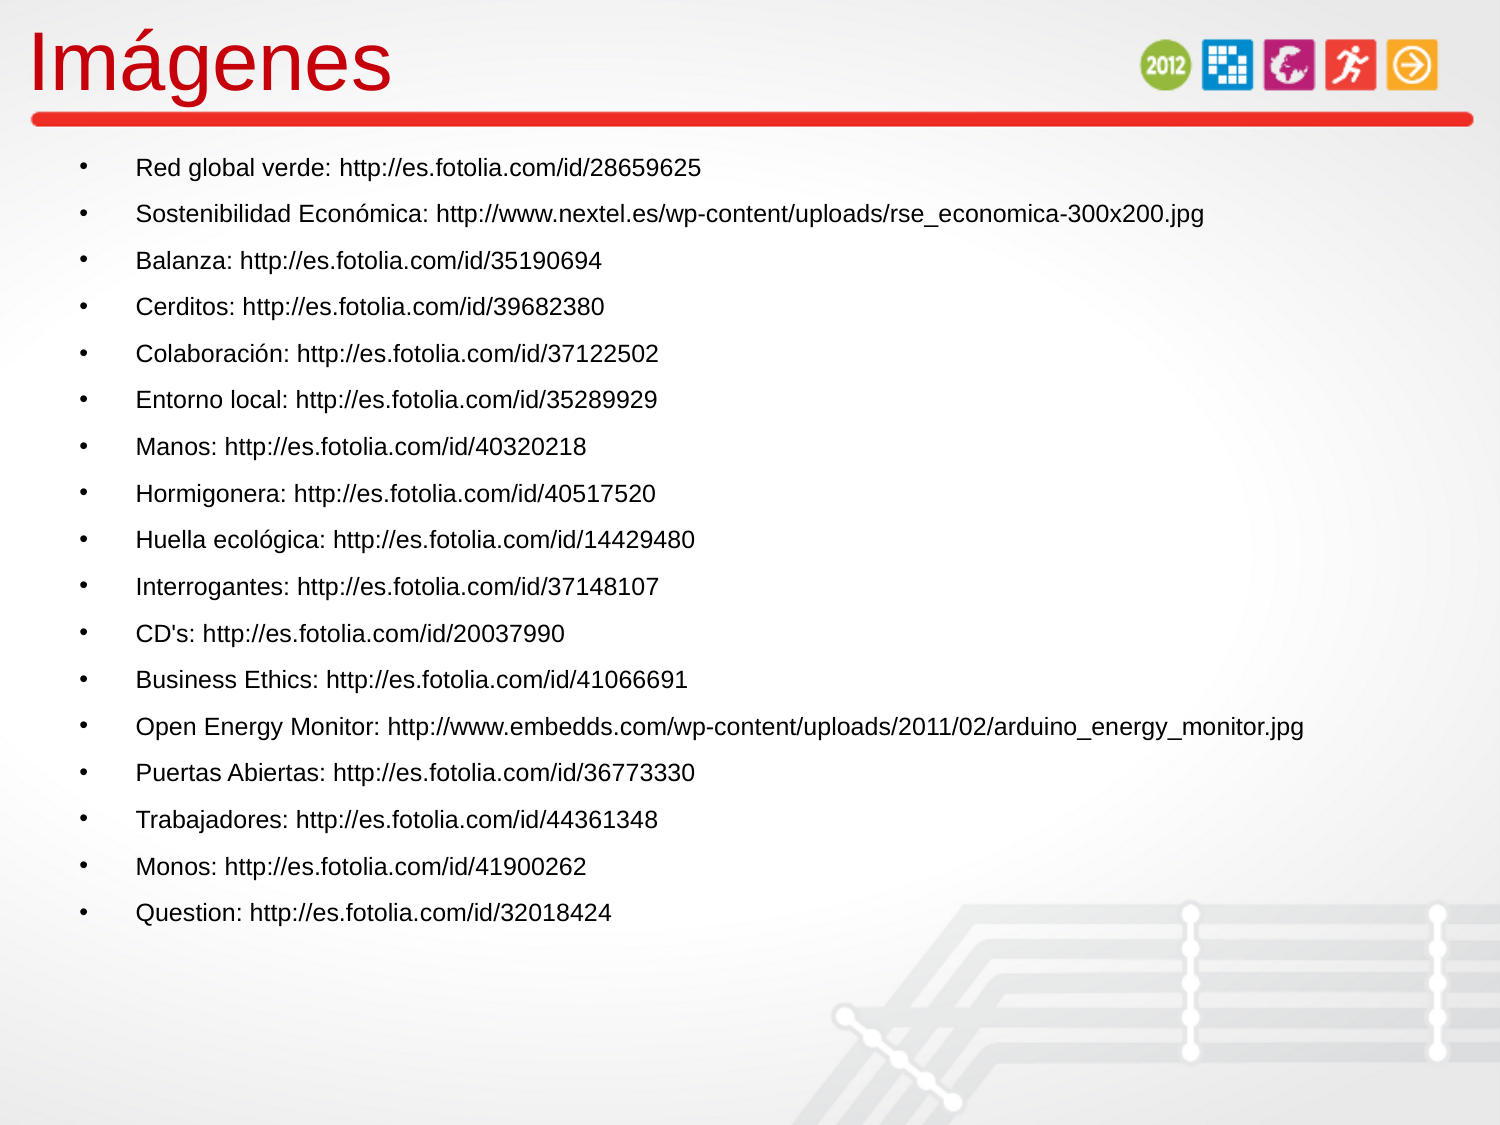

# Imágenes
Red global verde: http://es.fotolia.com/id/28659625
Sostenibilidad Económica: http://www.nextel.es/wp-content/uploads/rse_economica-300x200.jpg
Balanza: http://es.fotolia.com/id/35190694
Cerditos: http://es.fotolia.com/id/39682380
Colaboración: http://es.fotolia.com/id/37122502
Entorno local: http://es.fotolia.com/id/35289929
Manos: http://es.fotolia.com/id/40320218
Hormigonera: http://es.fotolia.com/id/40517520
Huella ecológica: http://es.fotolia.com/id/14429480
Interrogantes: http://es.fotolia.com/id/37148107
CD's: http://es.fotolia.com/id/20037990
Business Ethics: http://es.fotolia.com/id/41066691
Open Energy Monitor: http://www.embedds.com/wp-content/uploads/2011/02/arduino_energy_monitor.jpg
Puertas Abiertas: http://es.fotolia.com/id/36773330
Trabajadores: http://es.fotolia.com/id/44361348
Monos: http://es.fotolia.com/id/41900262
Question: http://es.fotolia.com/id/32018424